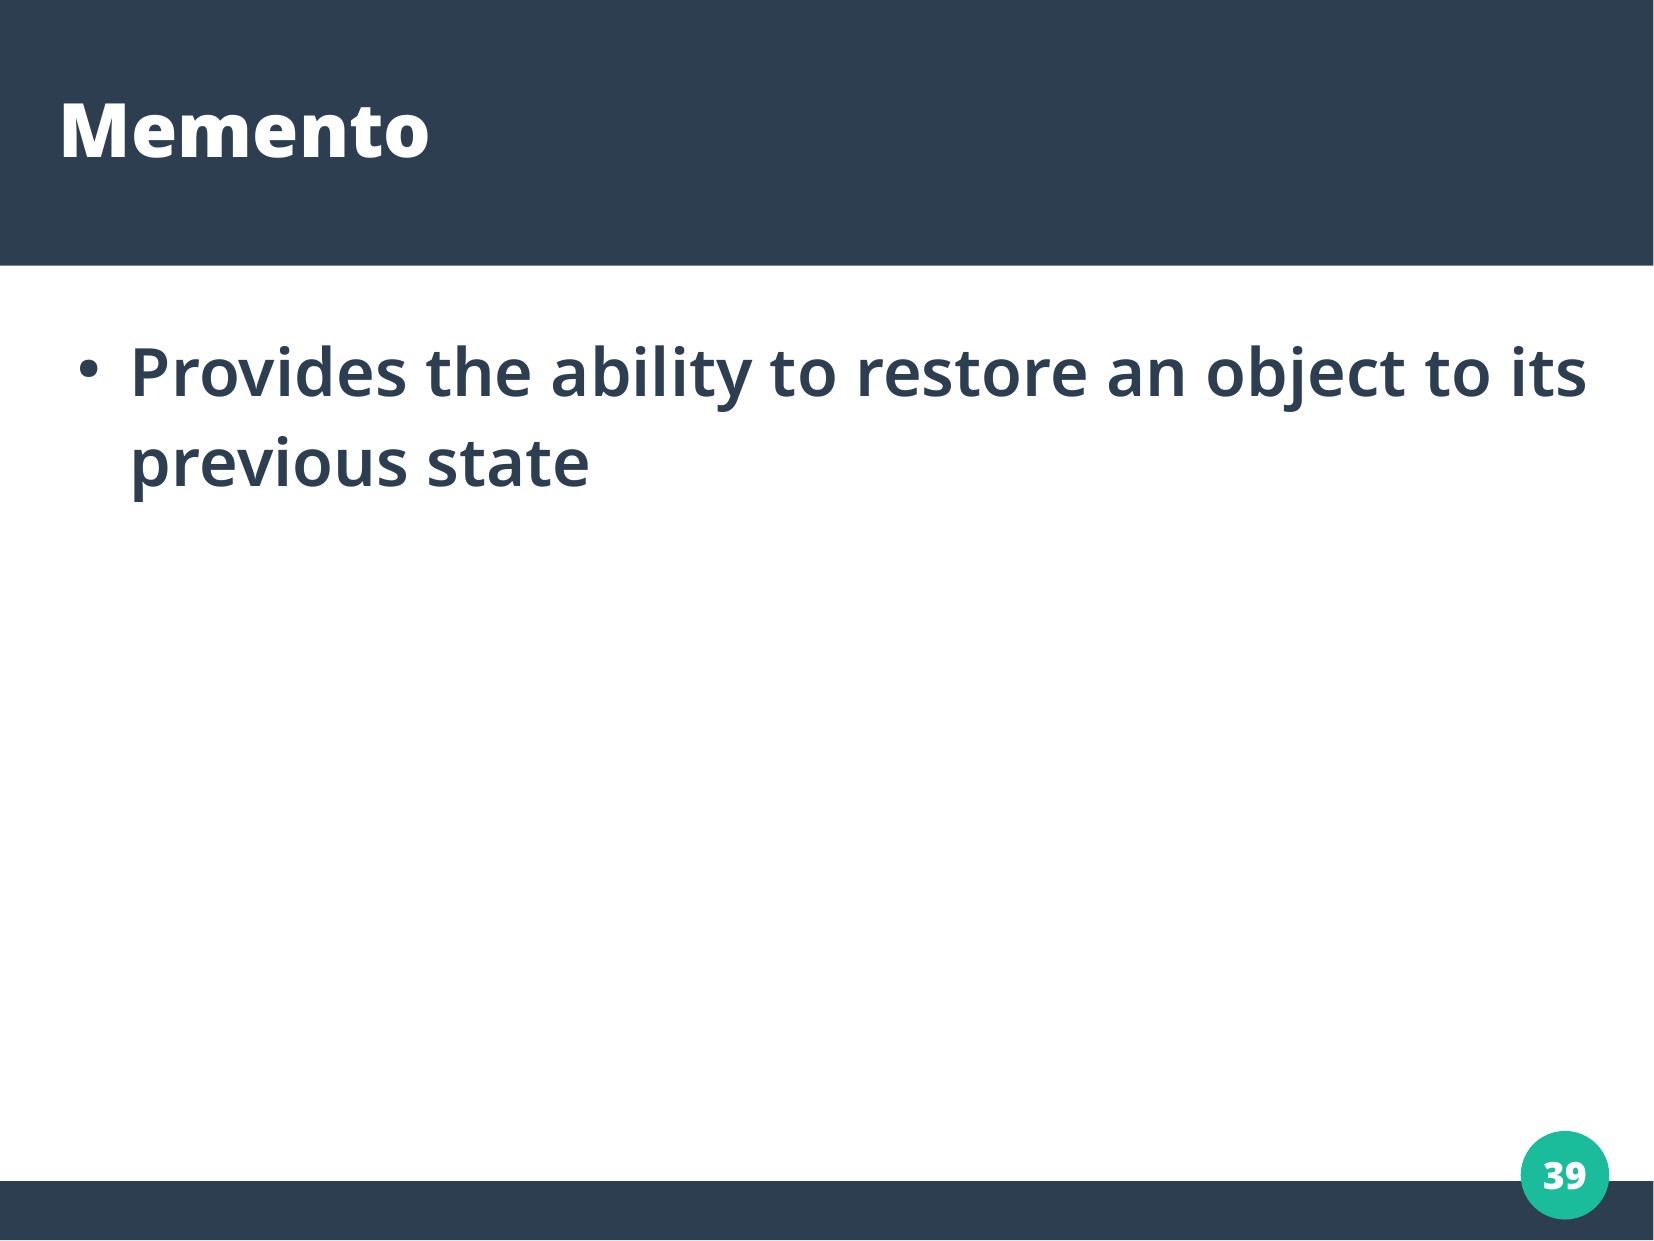

# Memento
Provides the ability to restore an object to its previous state
39